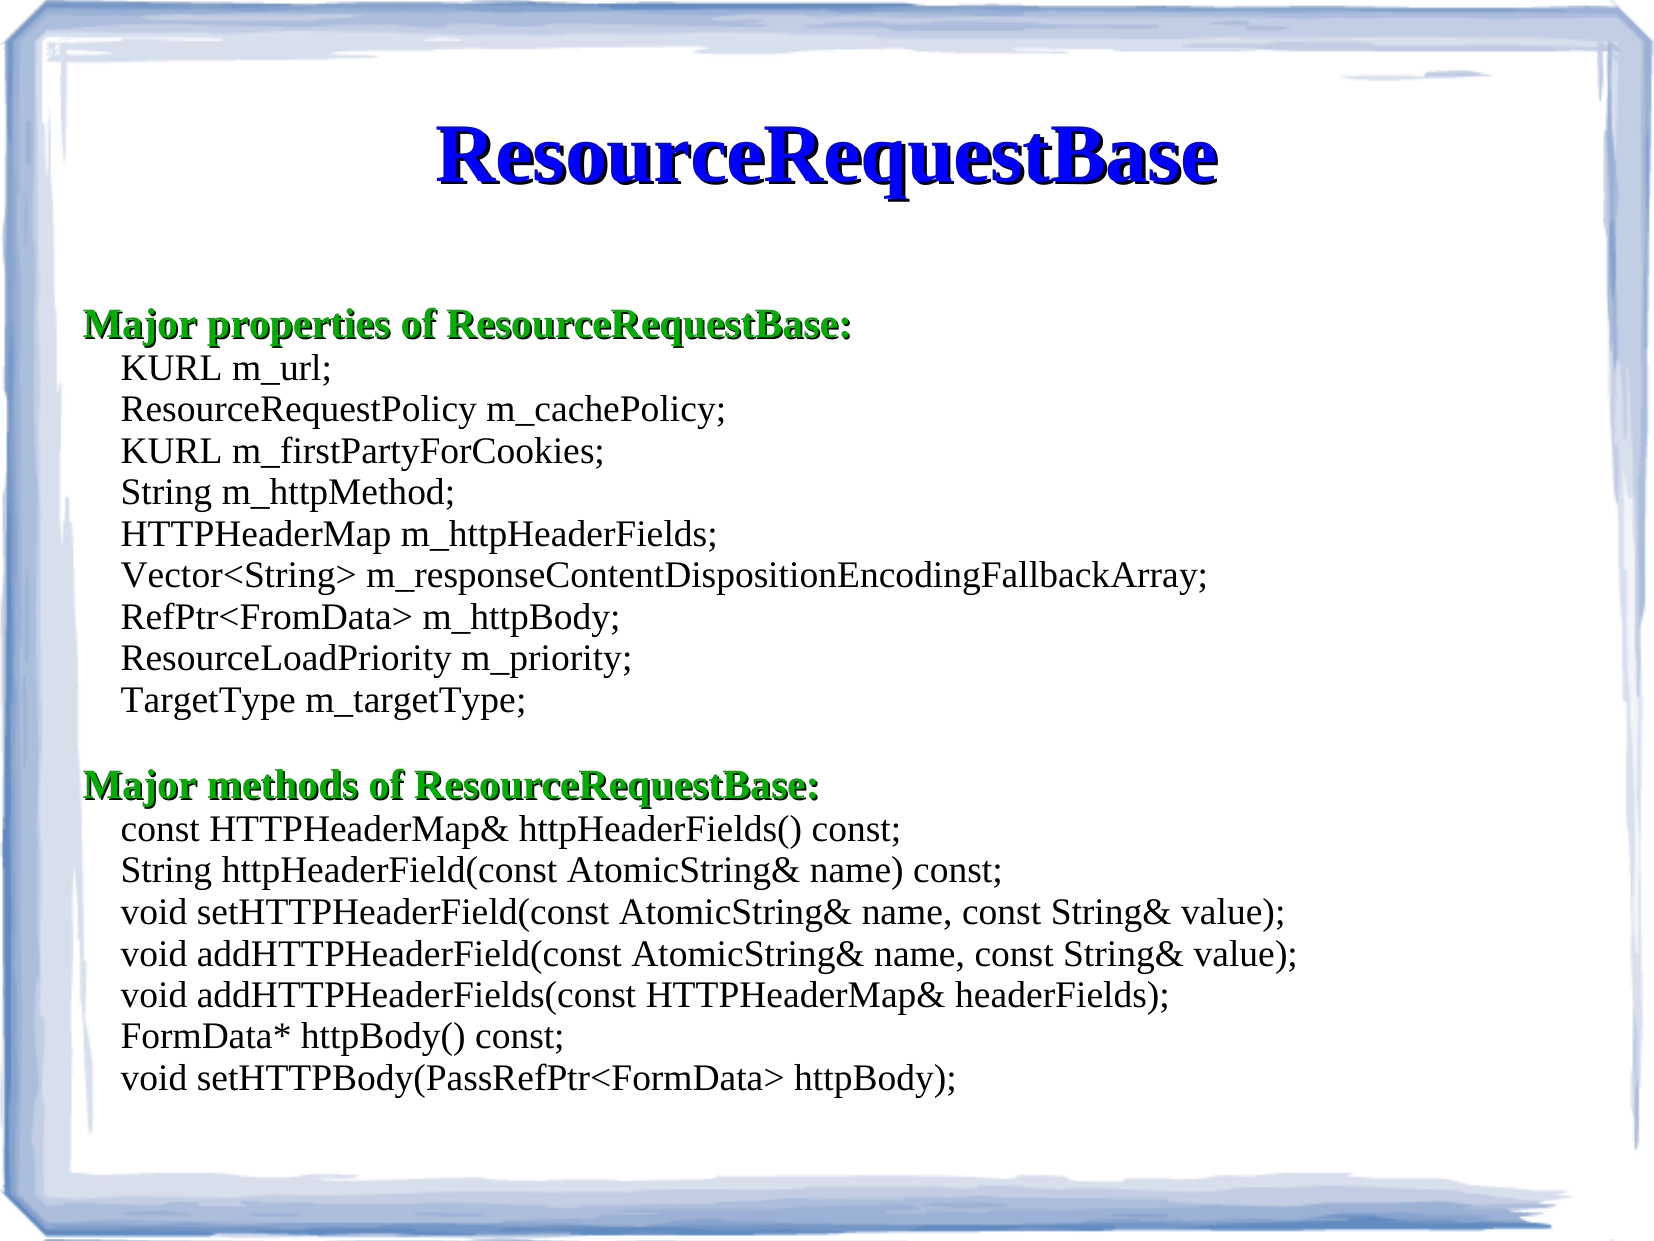

ResourceRequestBase
# Major properties of ResourceRequestBase:
 KURL m_url;
 ResourceRequestPolicy m_cachePolicy;
 KURL m_firstPartyForCookies;
 String m_httpMethod;
 HTTPHeaderMap m_httpHeaderFields;
 Vector<String> m_responseContentDispositionEncodingFallbackArray;
 RefPtr<FromData> m_httpBody;
 ResourceLoadPriority m_priority;
 TargetType m_targetType;
Major methods of ResourceRequestBase:
 const HTTPHeaderMap& httpHeaderFields() const;
 String httpHeaderField(const AtomicString& name) const;
 void setHTTPHeaderField(const AtomicString& name, const String& value);
 void addHTTPHeaderField(const AtomicString& name, const String& value);
 void addHTTPHeaderFields(const HTTPHeaderMap& headerFields);
 FormData* httpBody() const;
 void setHTTPBody(PassRefPtr<FormData> httpBody);